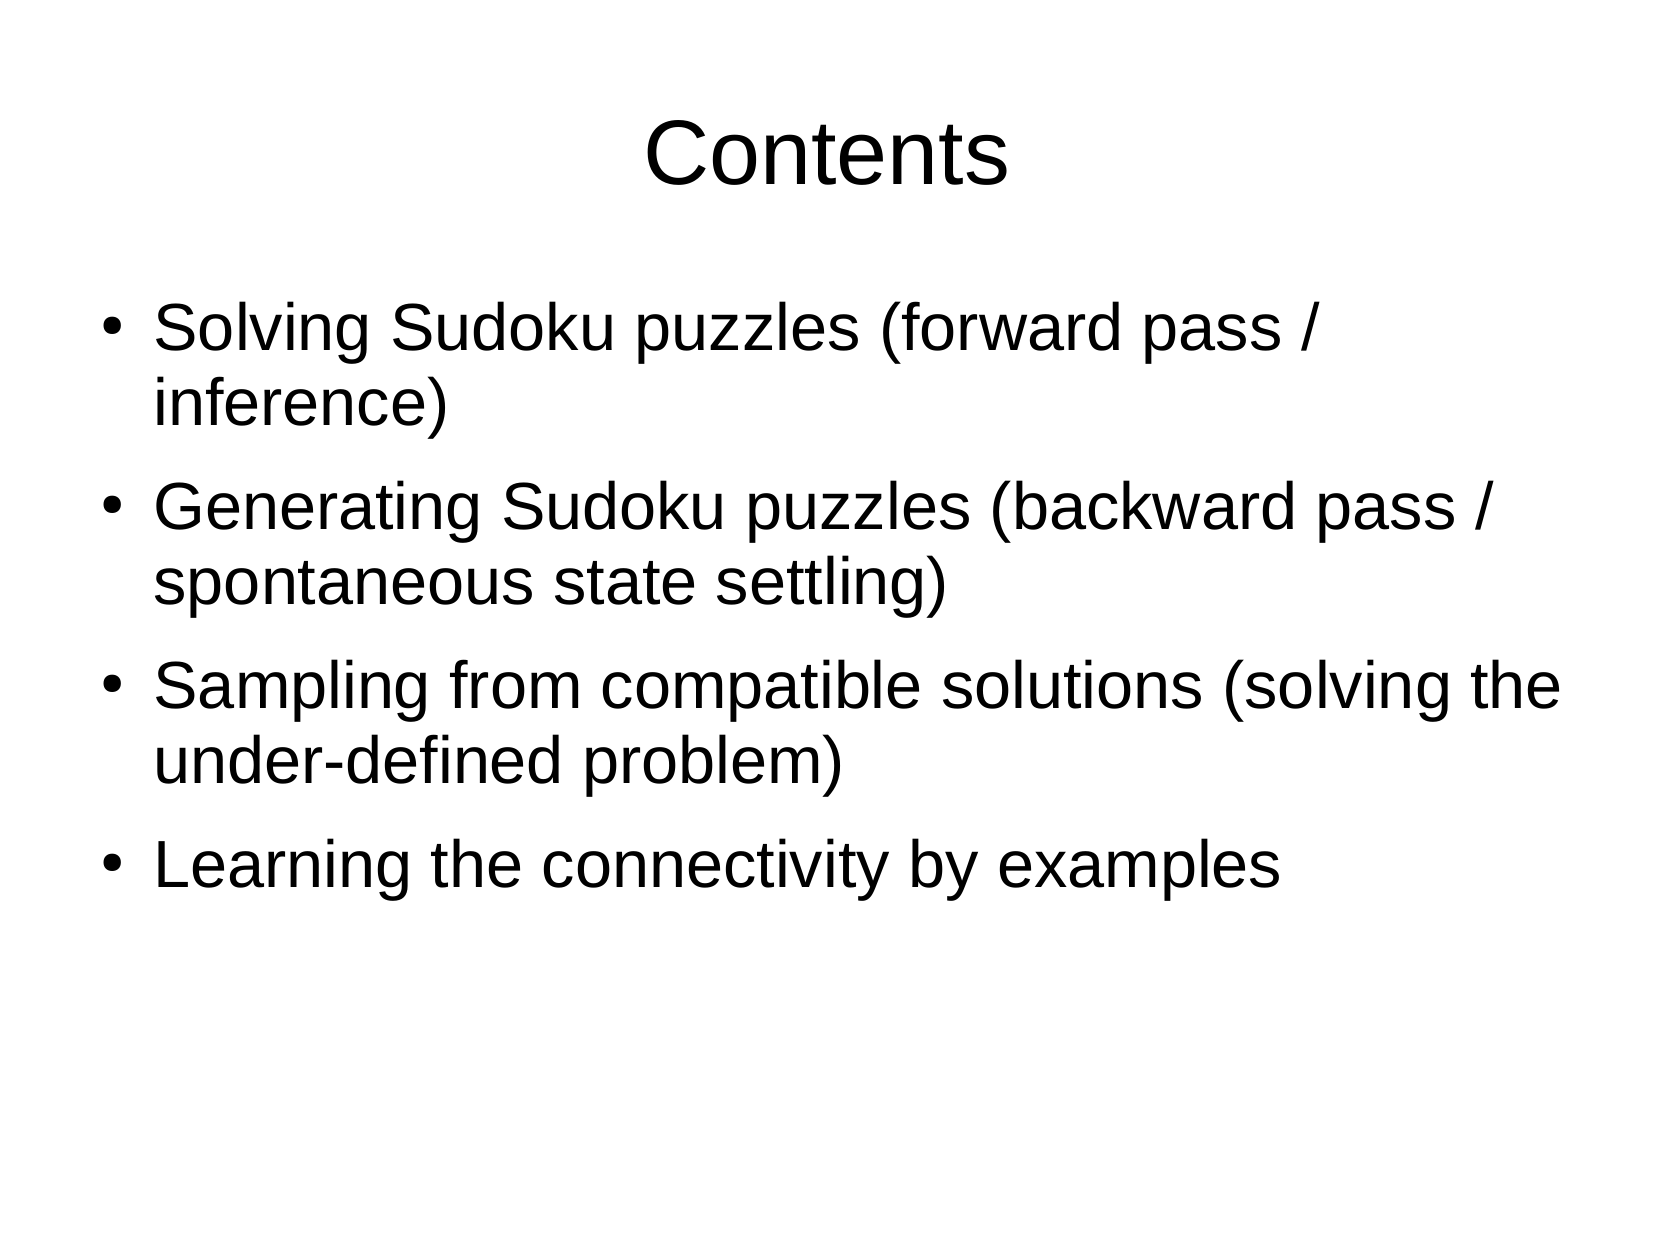

# Contents
Solving Sudoku puzzles (forward pass / inference)
Generating Sudoku puzzles (backward pass / spontaneous state settling)
Sampling from compatible solutions (solving the under-defined problem)
Learning the connectivity by examples